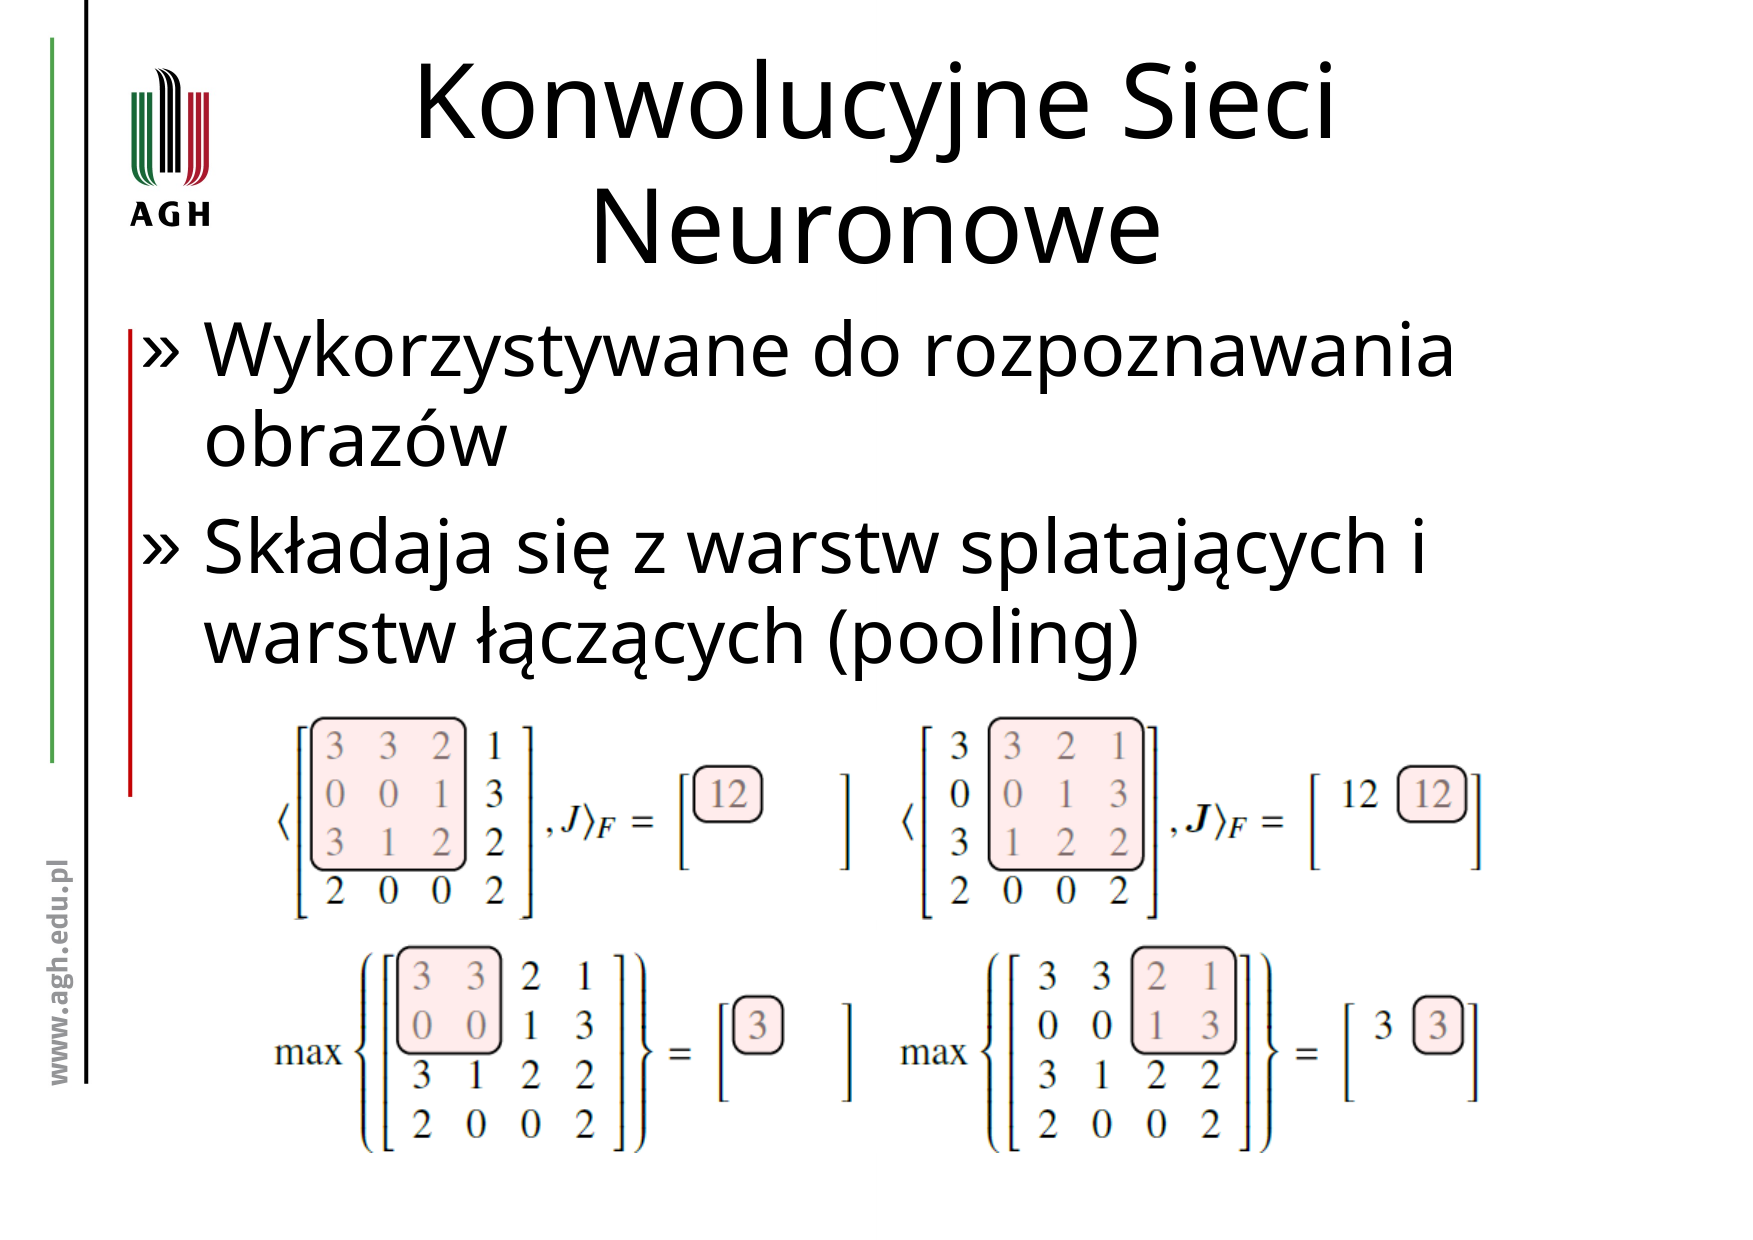

# Konwolucyjne Sieci Neuronowe
Wykorzystywane do rozpoznawania obrazów
Składaja się z warstw splatających i warstw łączących (pooling)